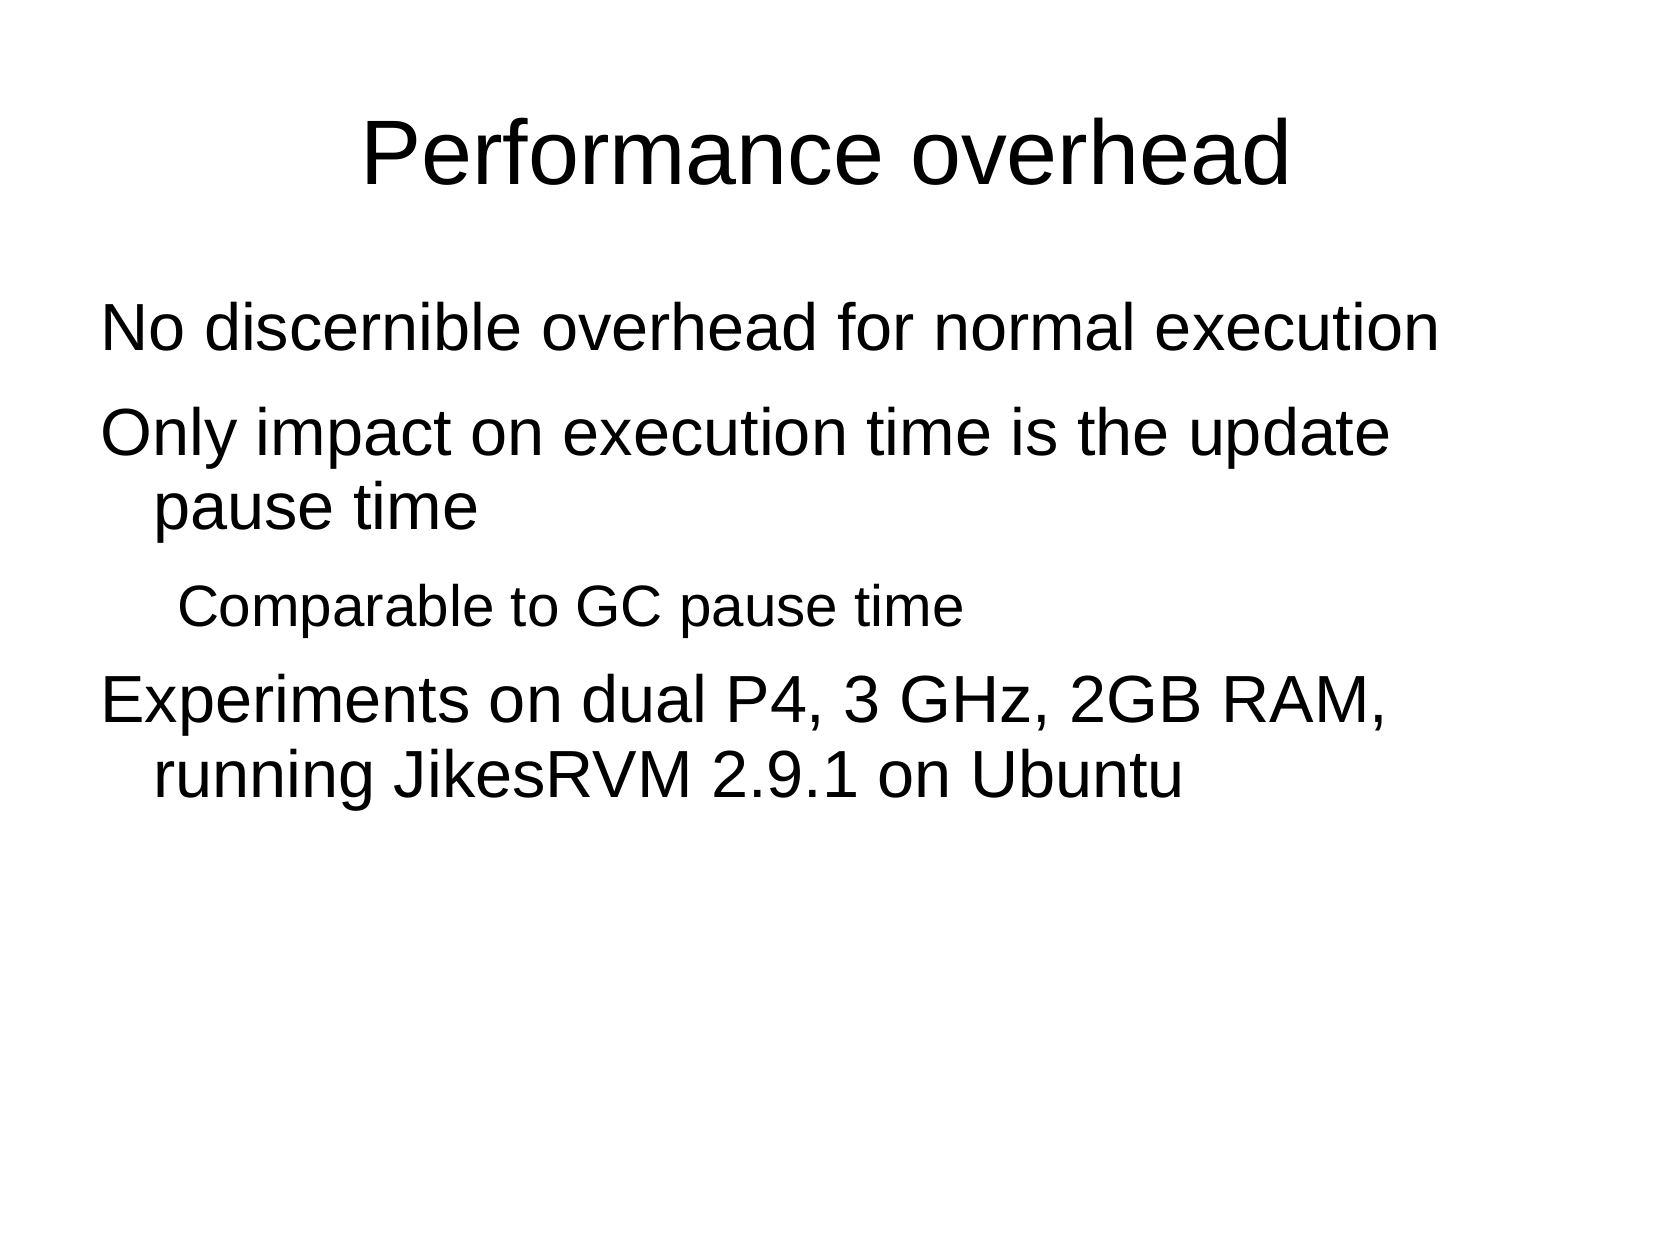

# Performance overhead
No discernible overhead for normal execution
Only impact on execution time is the update pause time
Comparable to GC pause time
Experiments on dual P4, 3 GHz, 2GB RAM, running JikesRVM 2.9.1 on Ubuntu